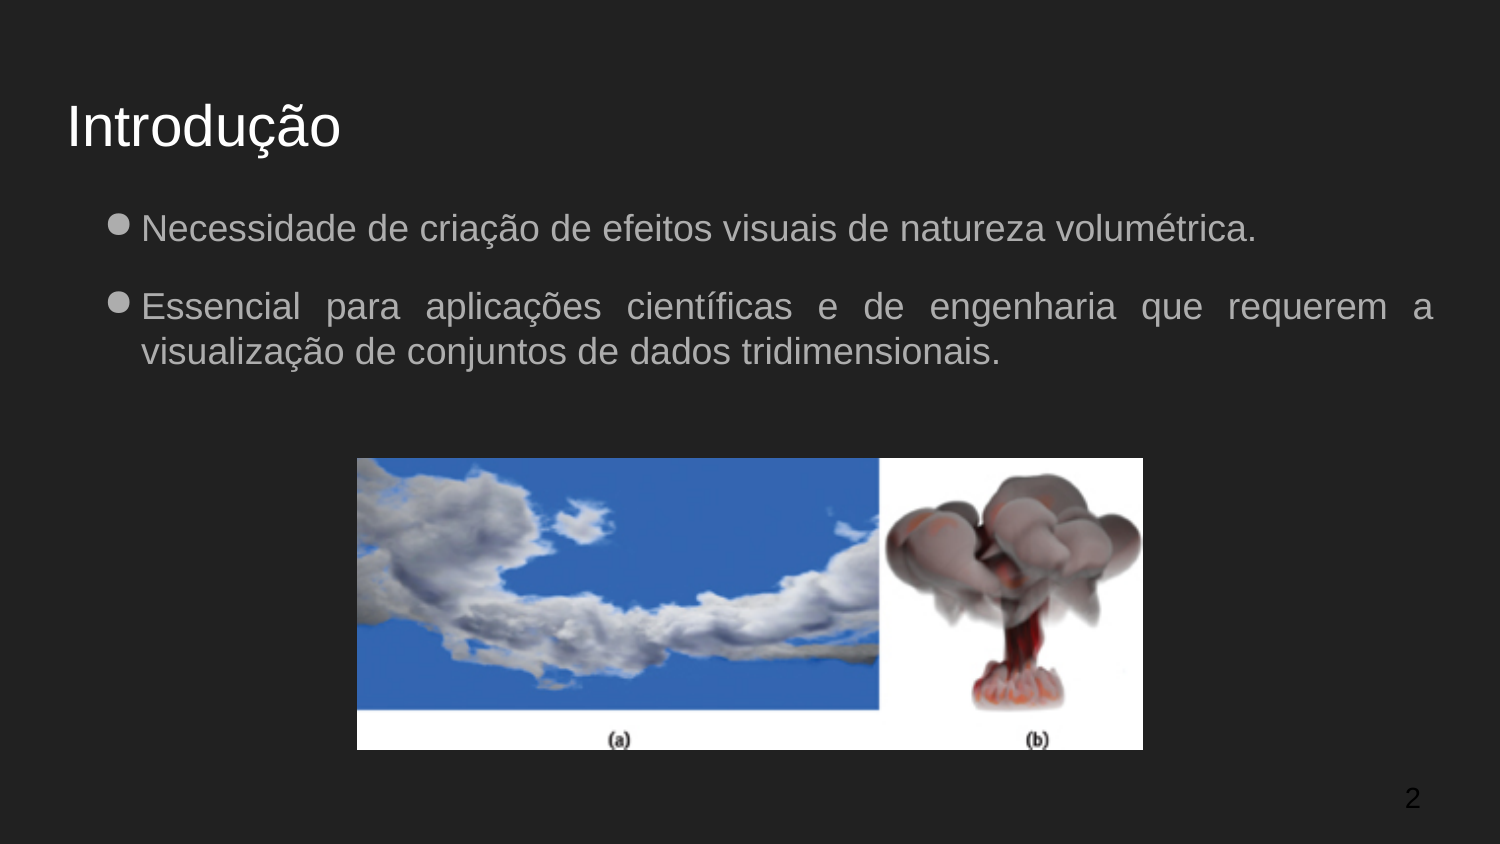

# Introdução
Necessidade de criação de efeitos visuais de natureza volumétrica.
Essencial para aplicações científicas e de engenharia que requerem a visualização de conjuntos de dados tridimensionais.